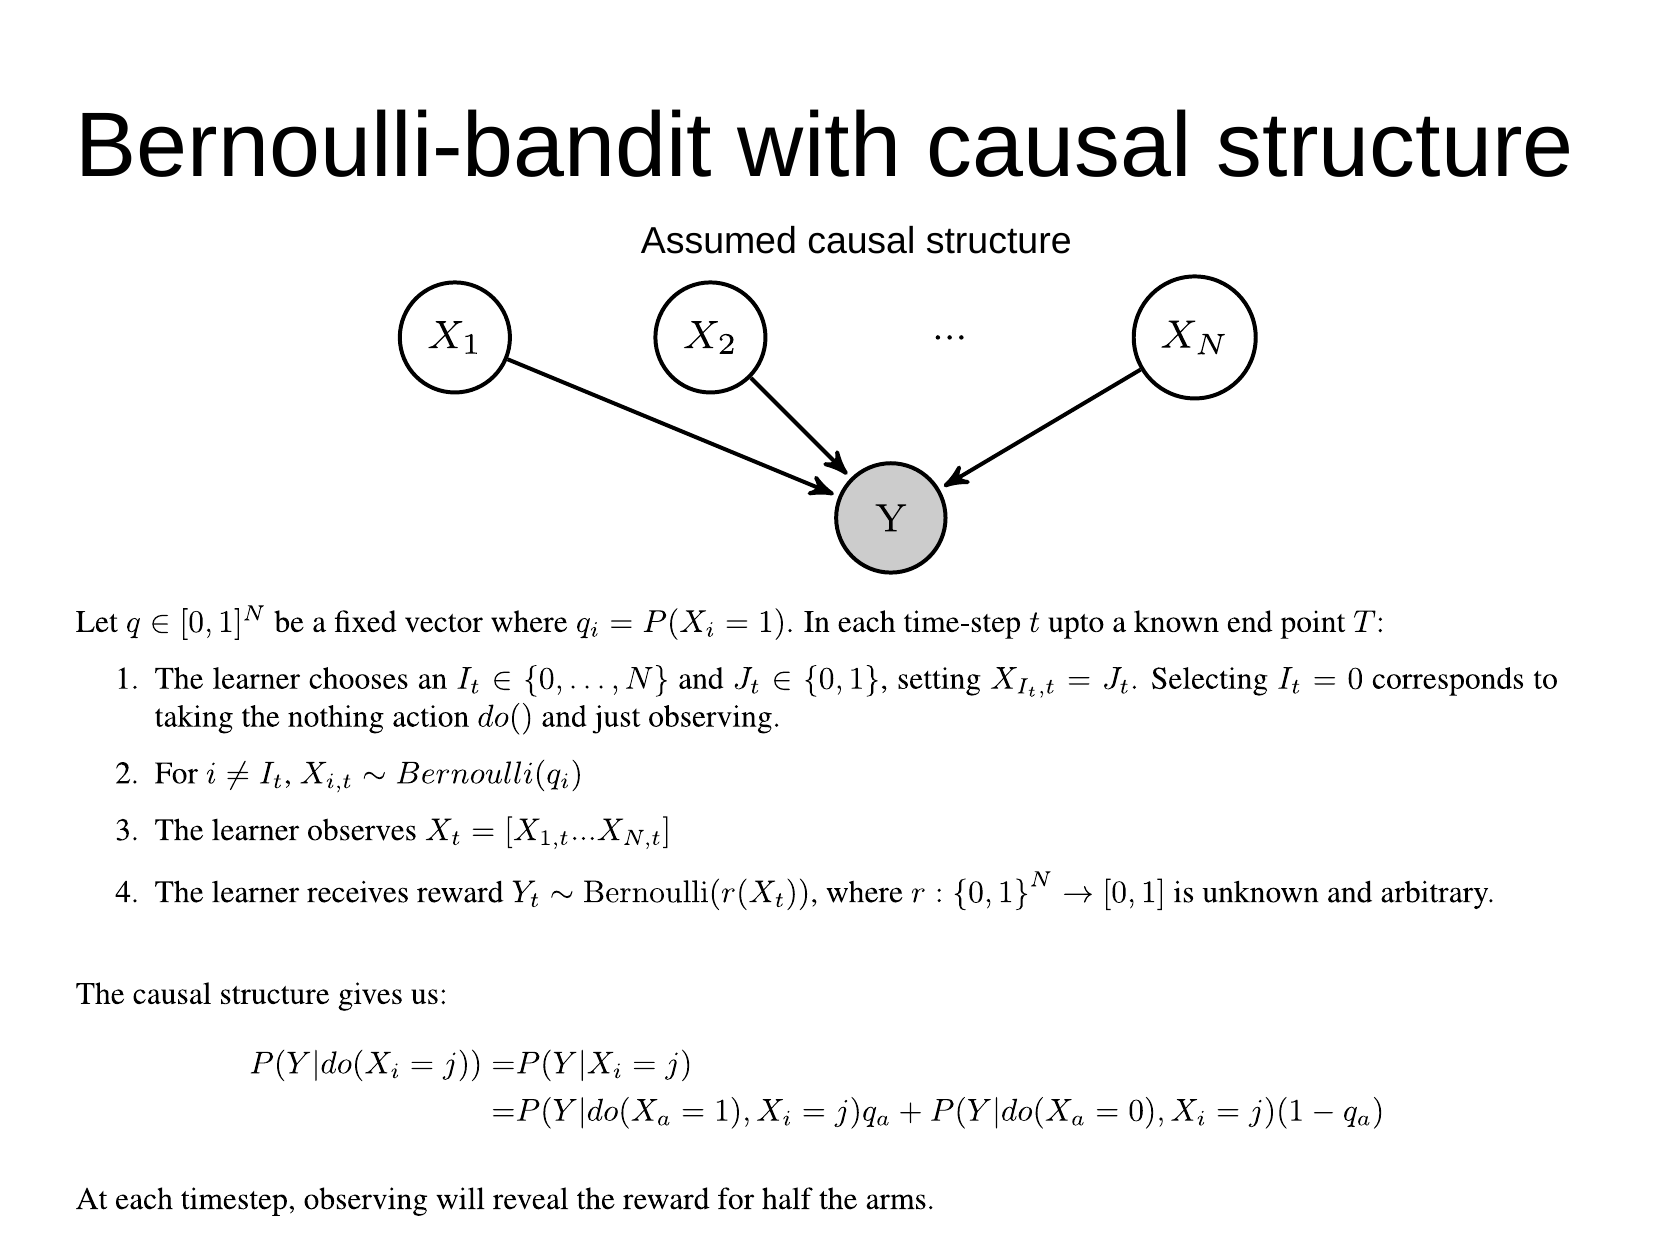

# Bernoulli-bandit with causal structure
Assumed causal structure